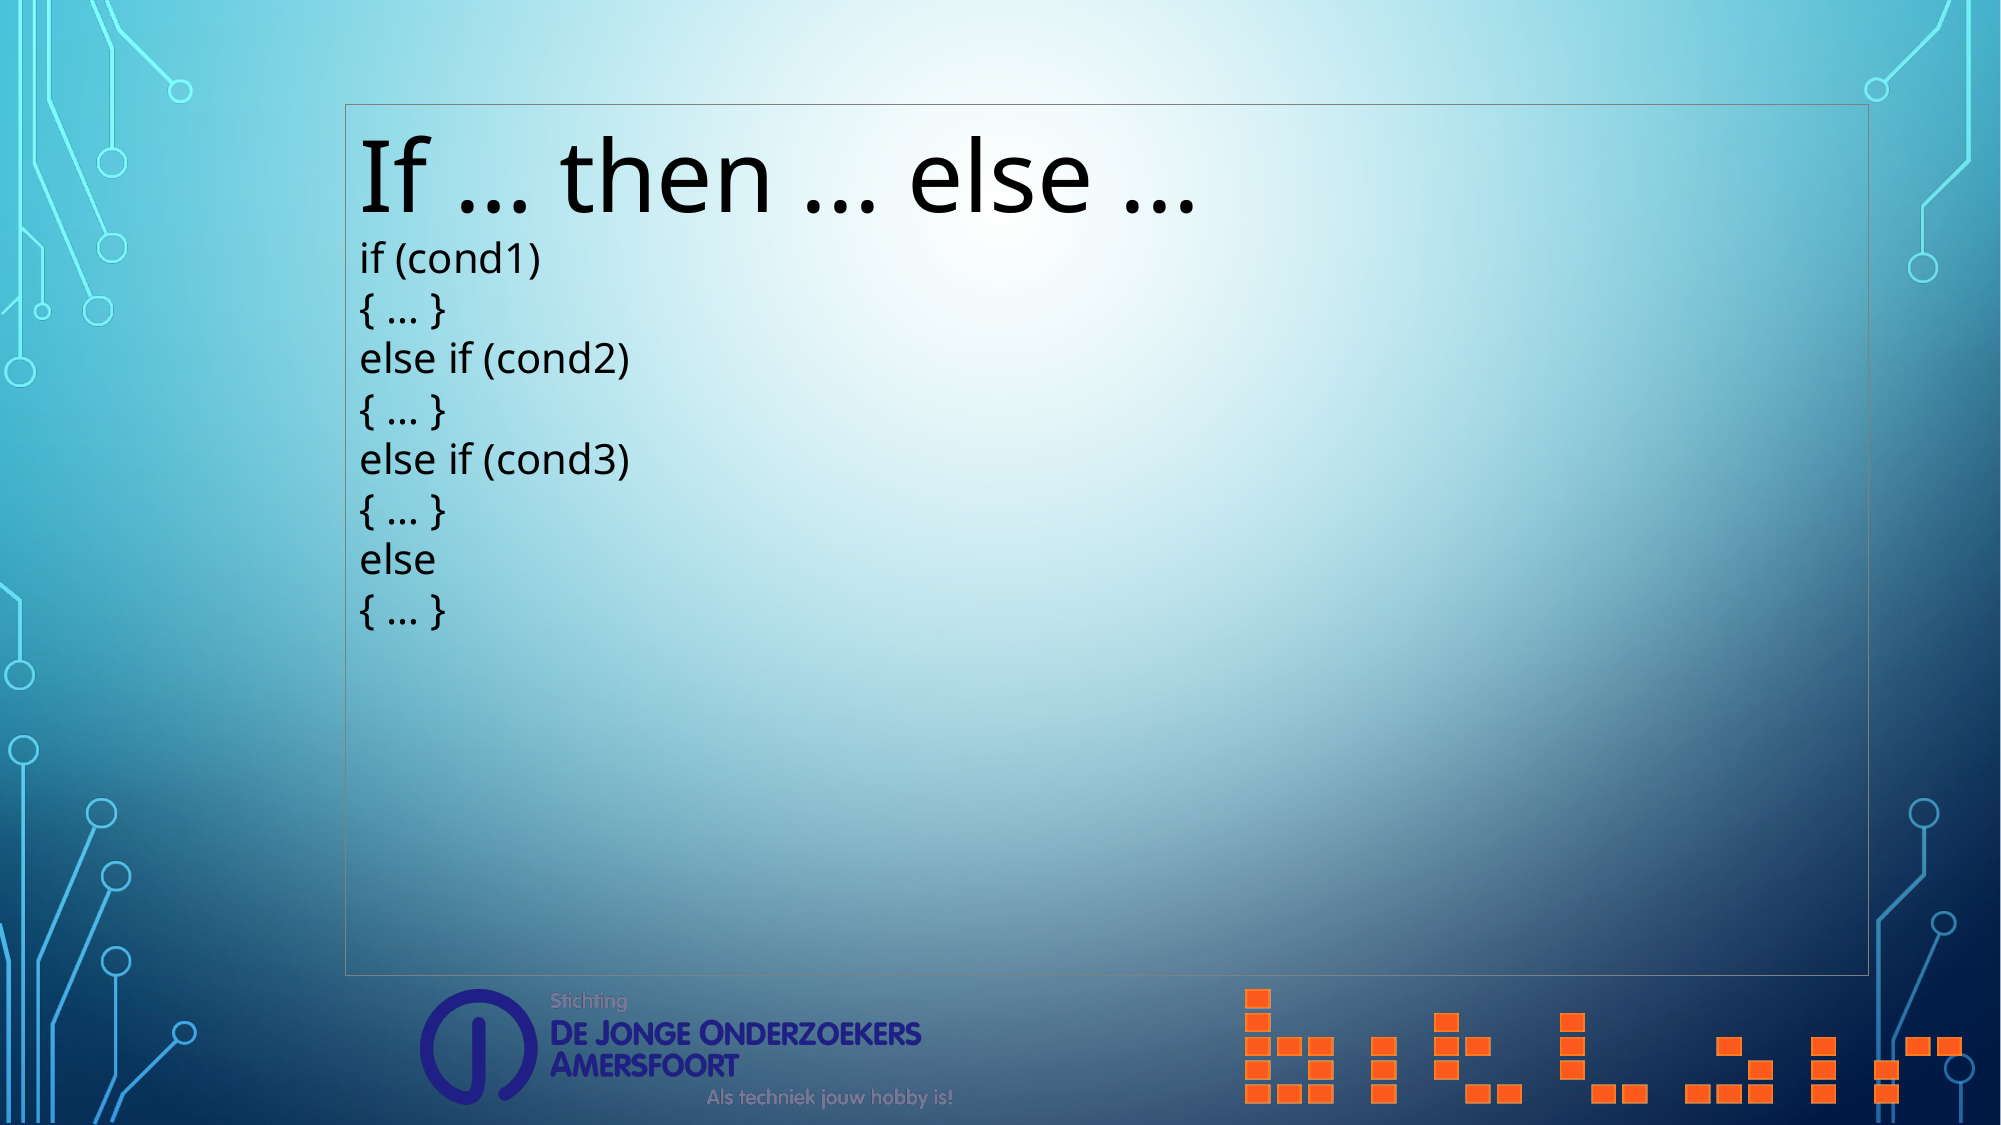

If … then ... else ...
if (cond1)
{ … }
else if (cond2)
{ … }
else if (cond3)
{ … }
else
{ … }